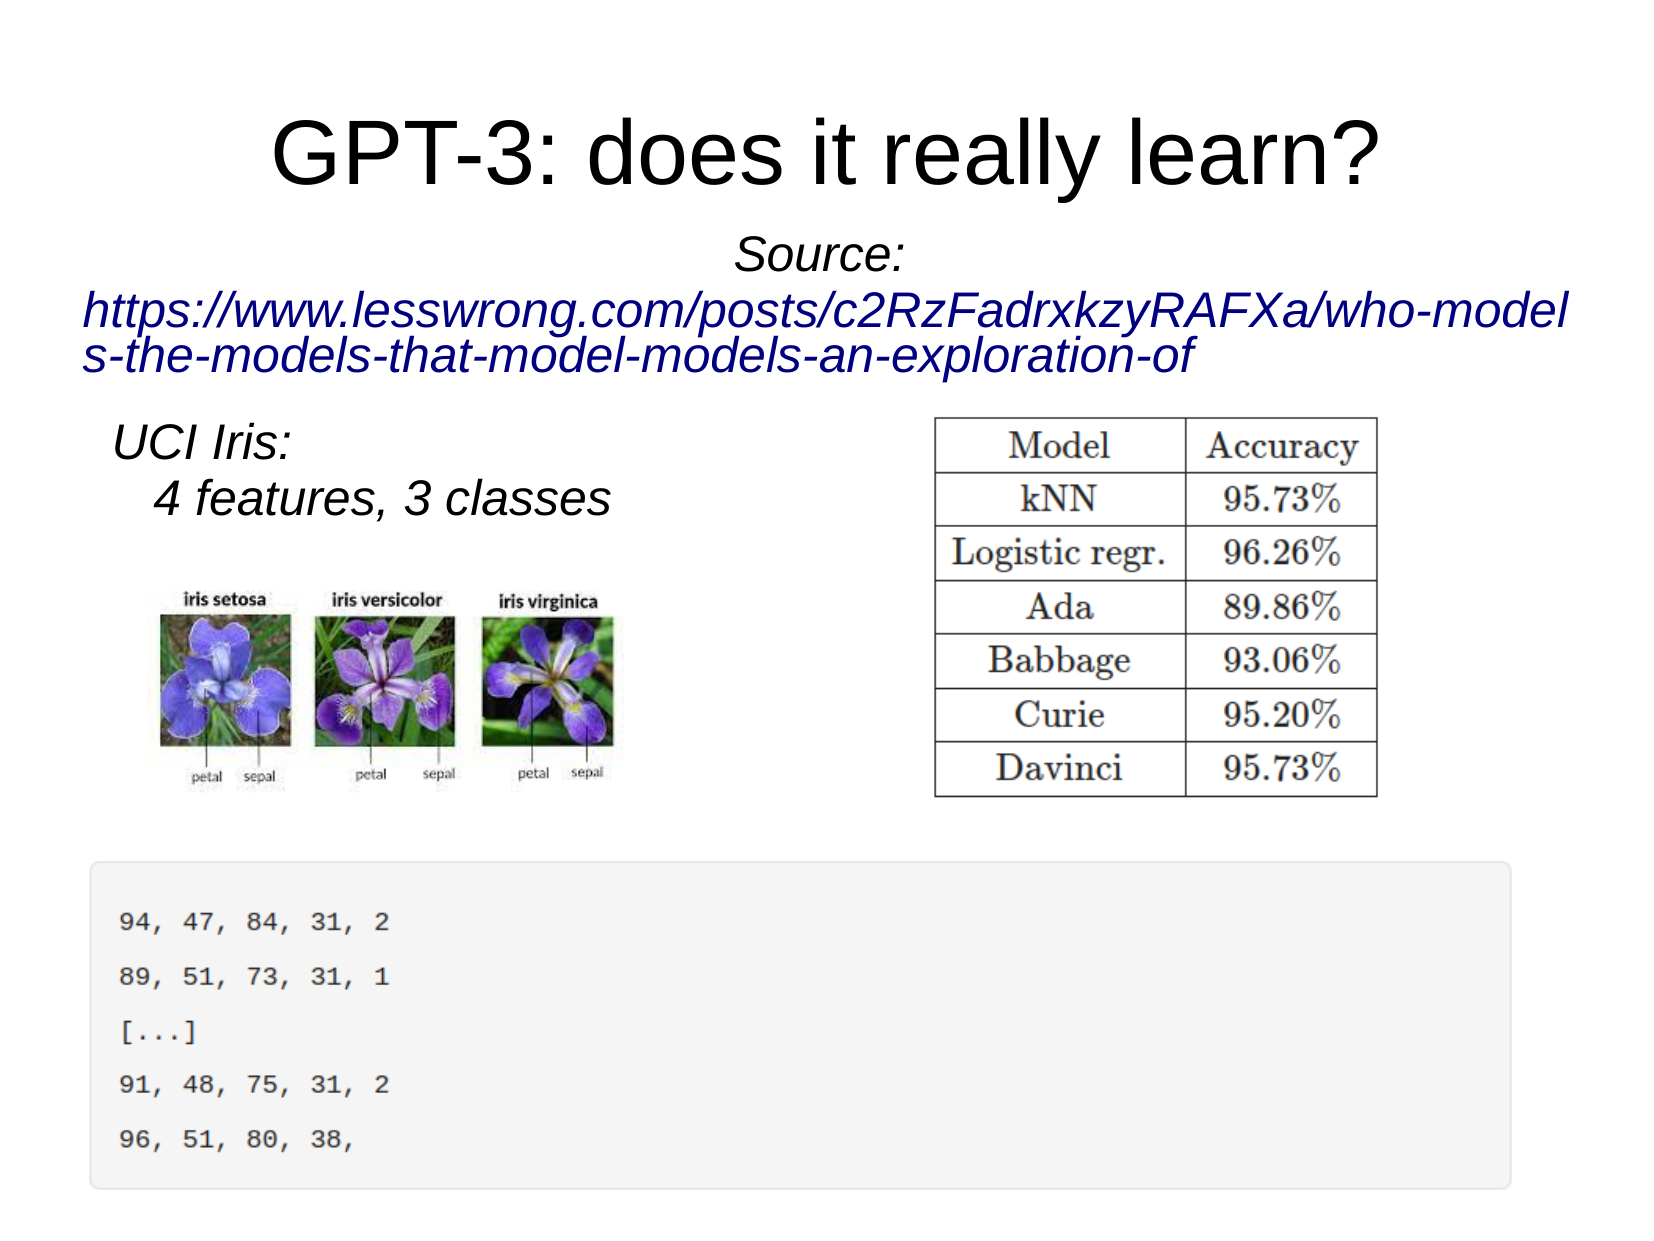

# GPT-3: does it really learn?
Source: https://www.lesswrong.com/posts/c2RzFadrxkzyRAFXa/who-models-the-models-that-model-models-an-exploration-of
UCI Iris:
 4 features, 3 classes